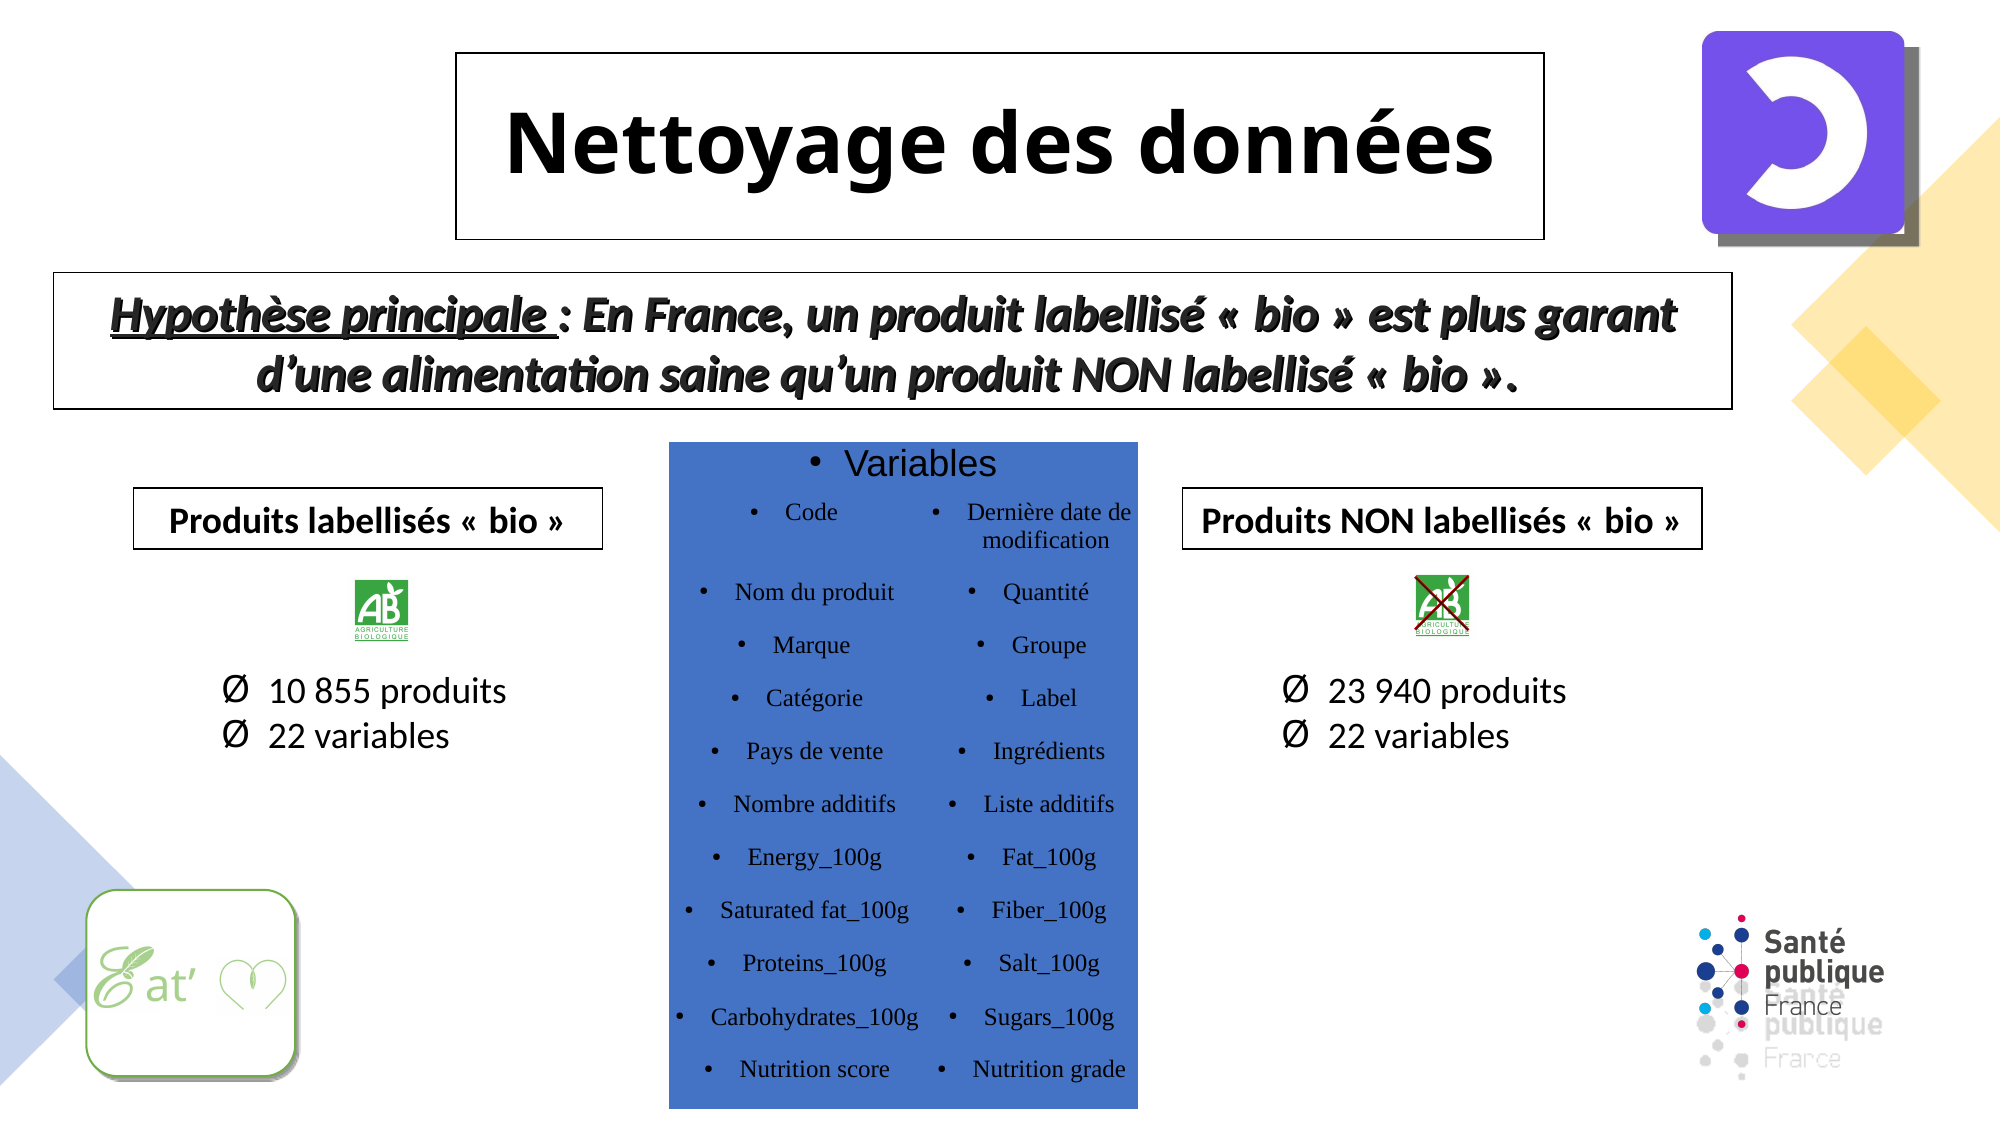

# Nettoyage des données
Hypothèse principale : En France, un produit labellisé « bio » est plus garant d’une alimentation saine qu’un produit NON labellisé « bio ».
| Variables | |
| --- | --- |
| Code | Dernière date de modification |
| Nom du produit | Quantité |
| Marque | Groupe |
| Catégorie | Label |
| Pays de vente | Ingrédients |
| Nombre additifs | Liste additifs |
| Energy\_100g | Fat\_100g |
| Saturated fat\_100g | Fiber\_100g |
| Proteins\_100g | Salt\_100g |
| Carbohydrates\_100g | Sugars\_100g |
| Nutrition score | Nutrition grade |
Produits labellisés « bio »
Produits NON labellisés « bio »
10 855 produits
22 variables
23 940 produits
22 variables
at’